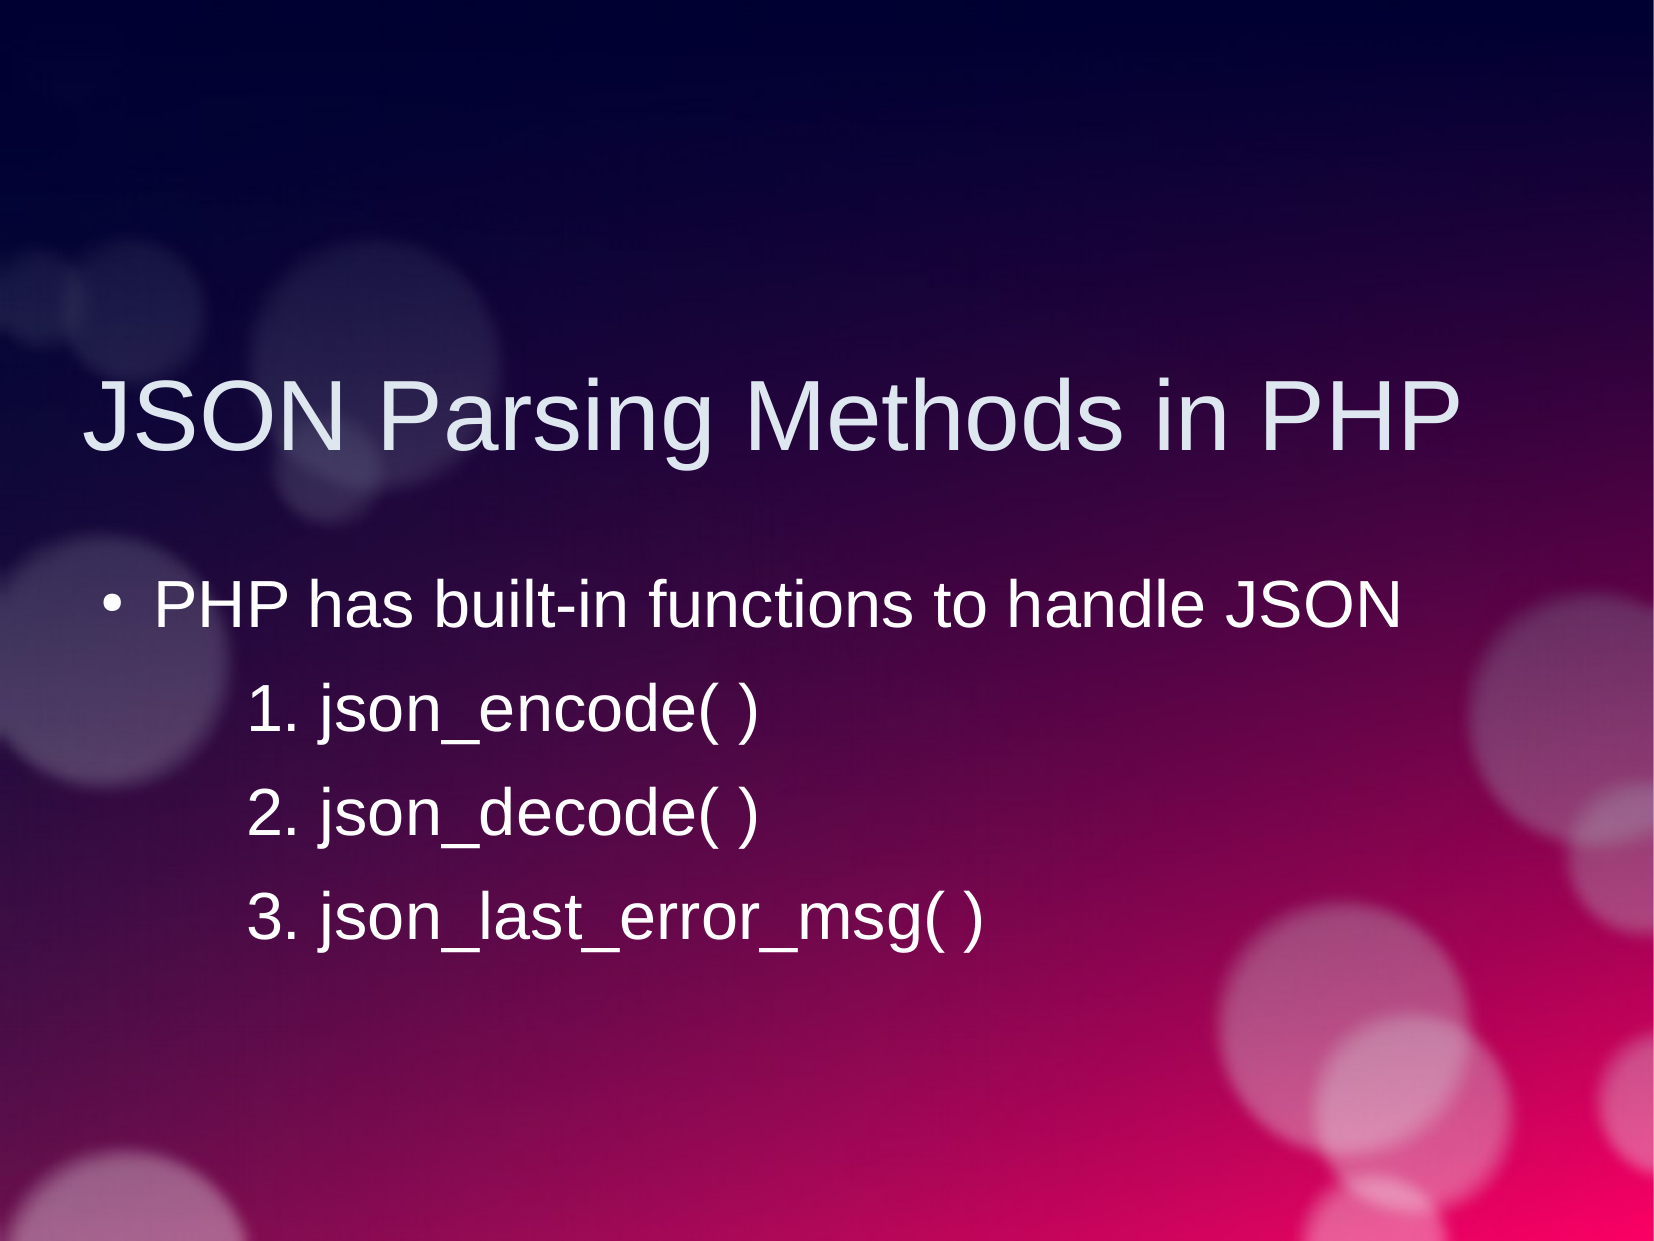

# JSON Parsing Methods in PHP
PHP has built-in functions to handle JSON
 1. json_encode( )
 2. json_decode( )
 3. json_last_error_msg( )